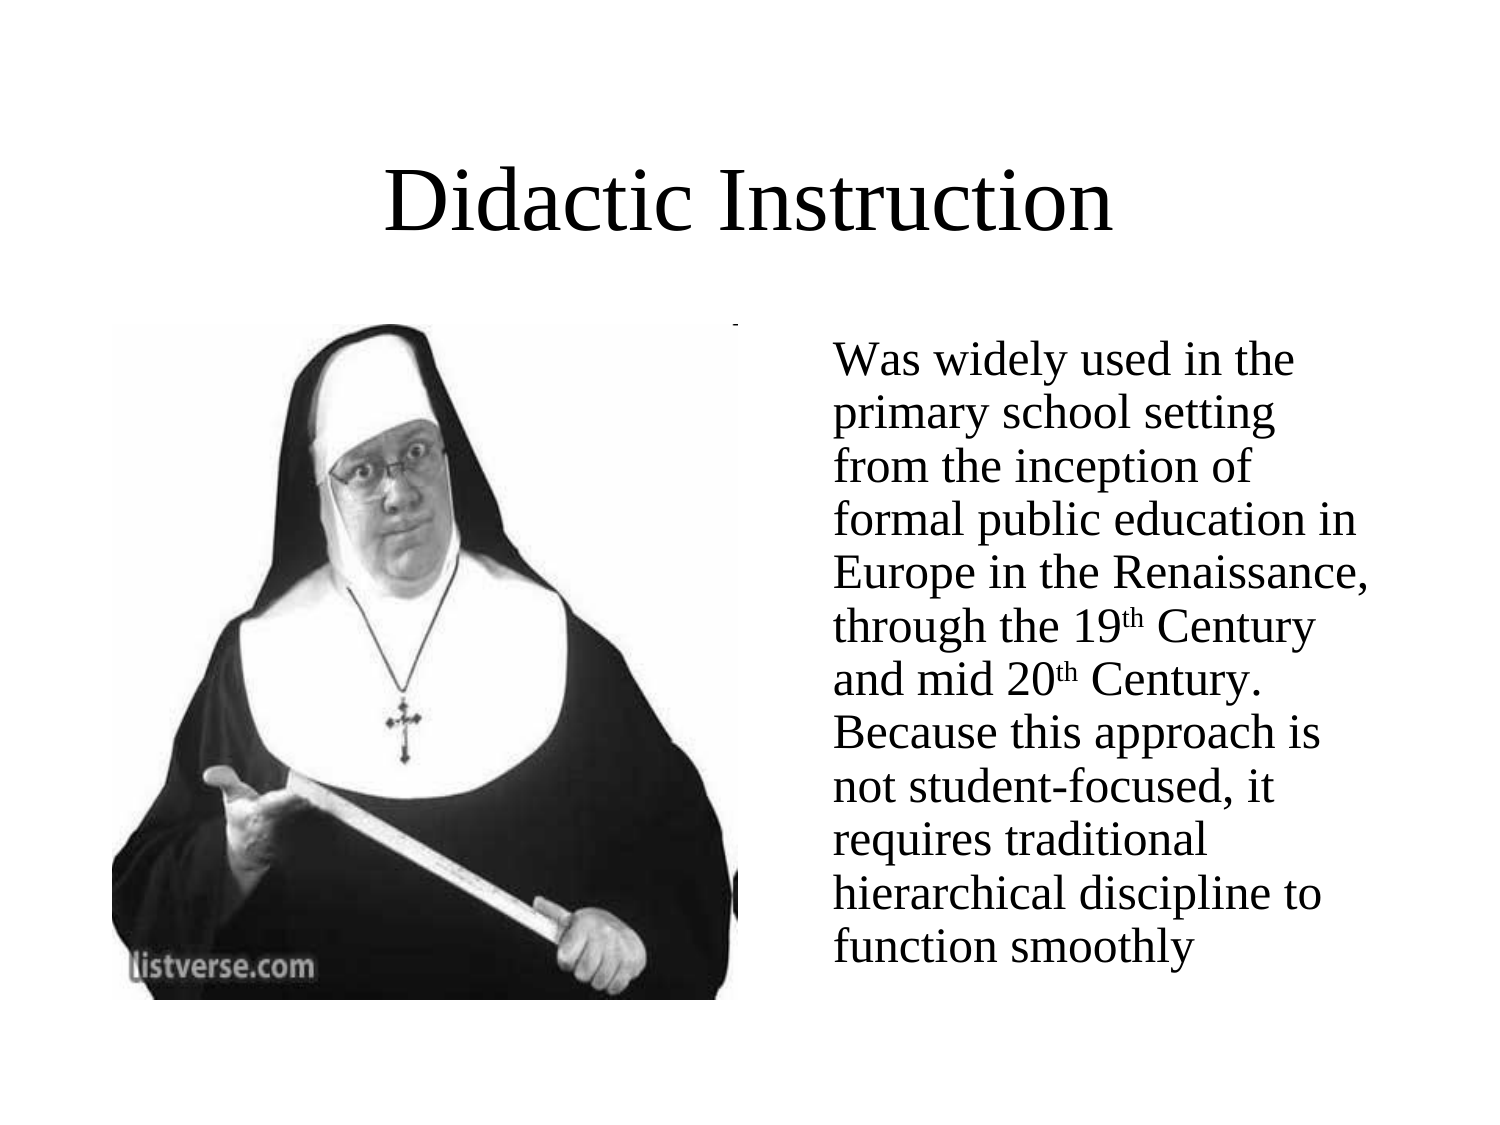

# Didactic Instruction
	Was widely used in the primary school setting from the inception of formal public education in Europe in the Renaissance, through the 19th Century and mid 20th Century. Because this approach is not student-focused, it requires traditional hierarchical discipline to function smoothly